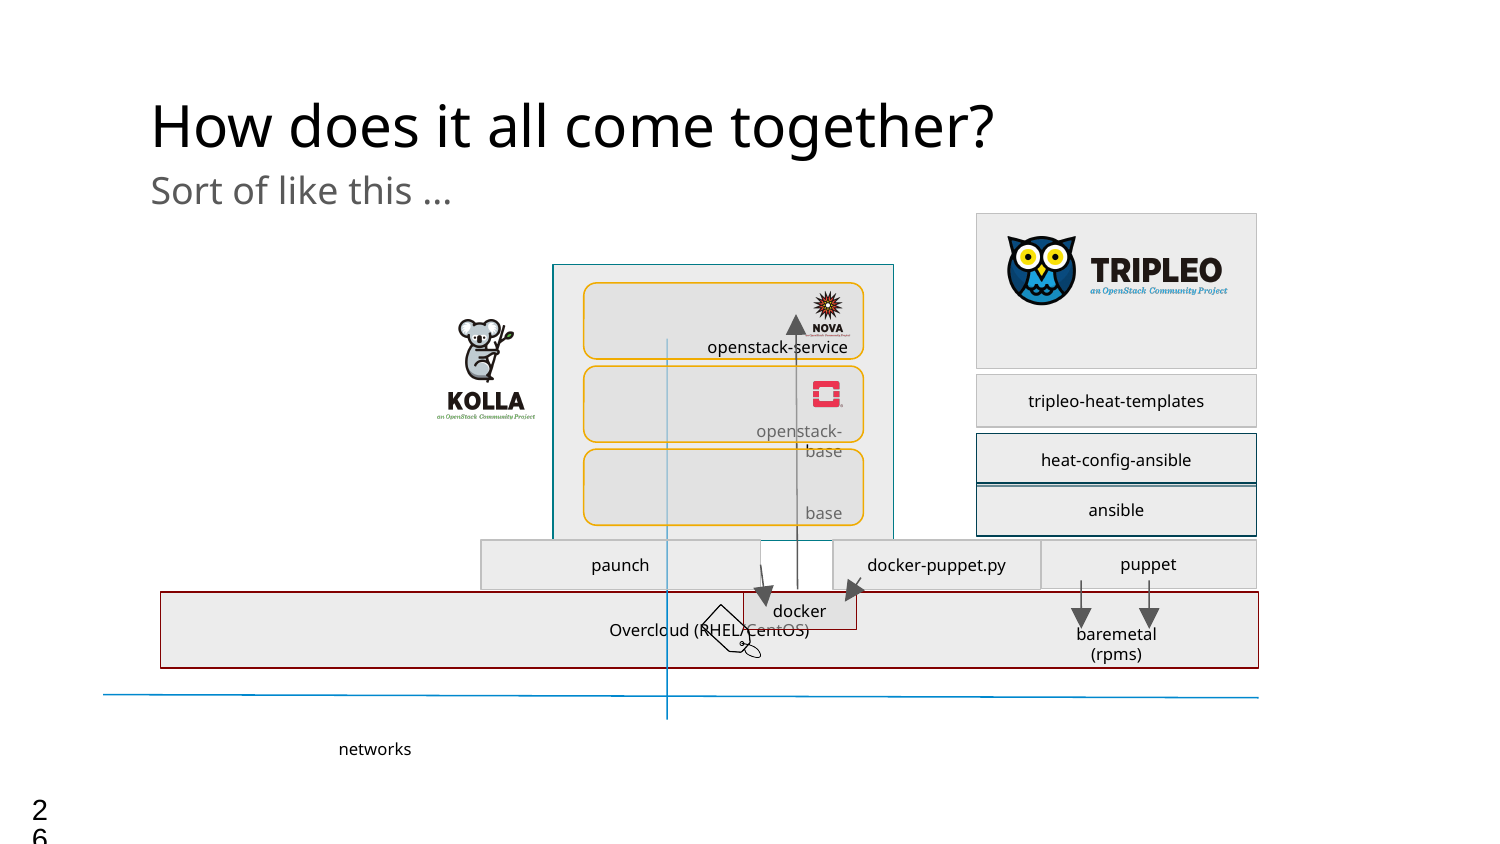

# How does it all come together?
Sort of like this ...
openstack-service
tripleo-heat-templates
openstack-base
heat-config-ansible
ansible
base
puppet
paunch
docker-puppet.py
Overcloud (RHEL/CentOS)
docker
baremetal (rpms)
networks